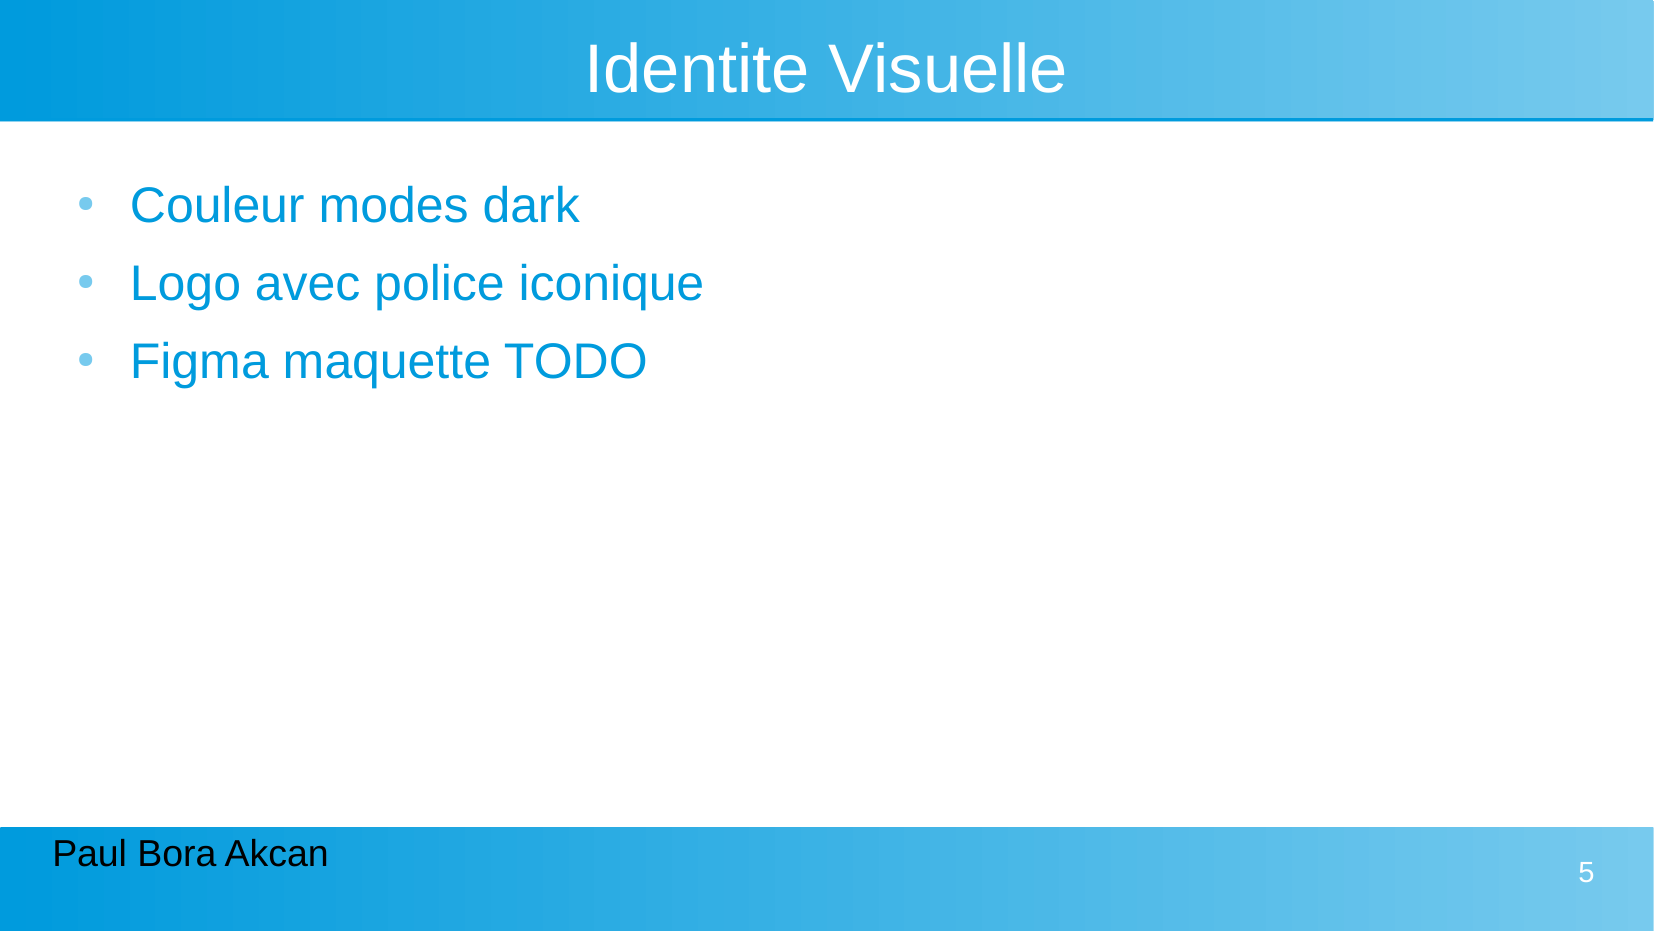

# Identite Visuelle
Couleur modes dark
Logo avec police iconique
Figma maquette TODO
Paul Bora Akcan
5